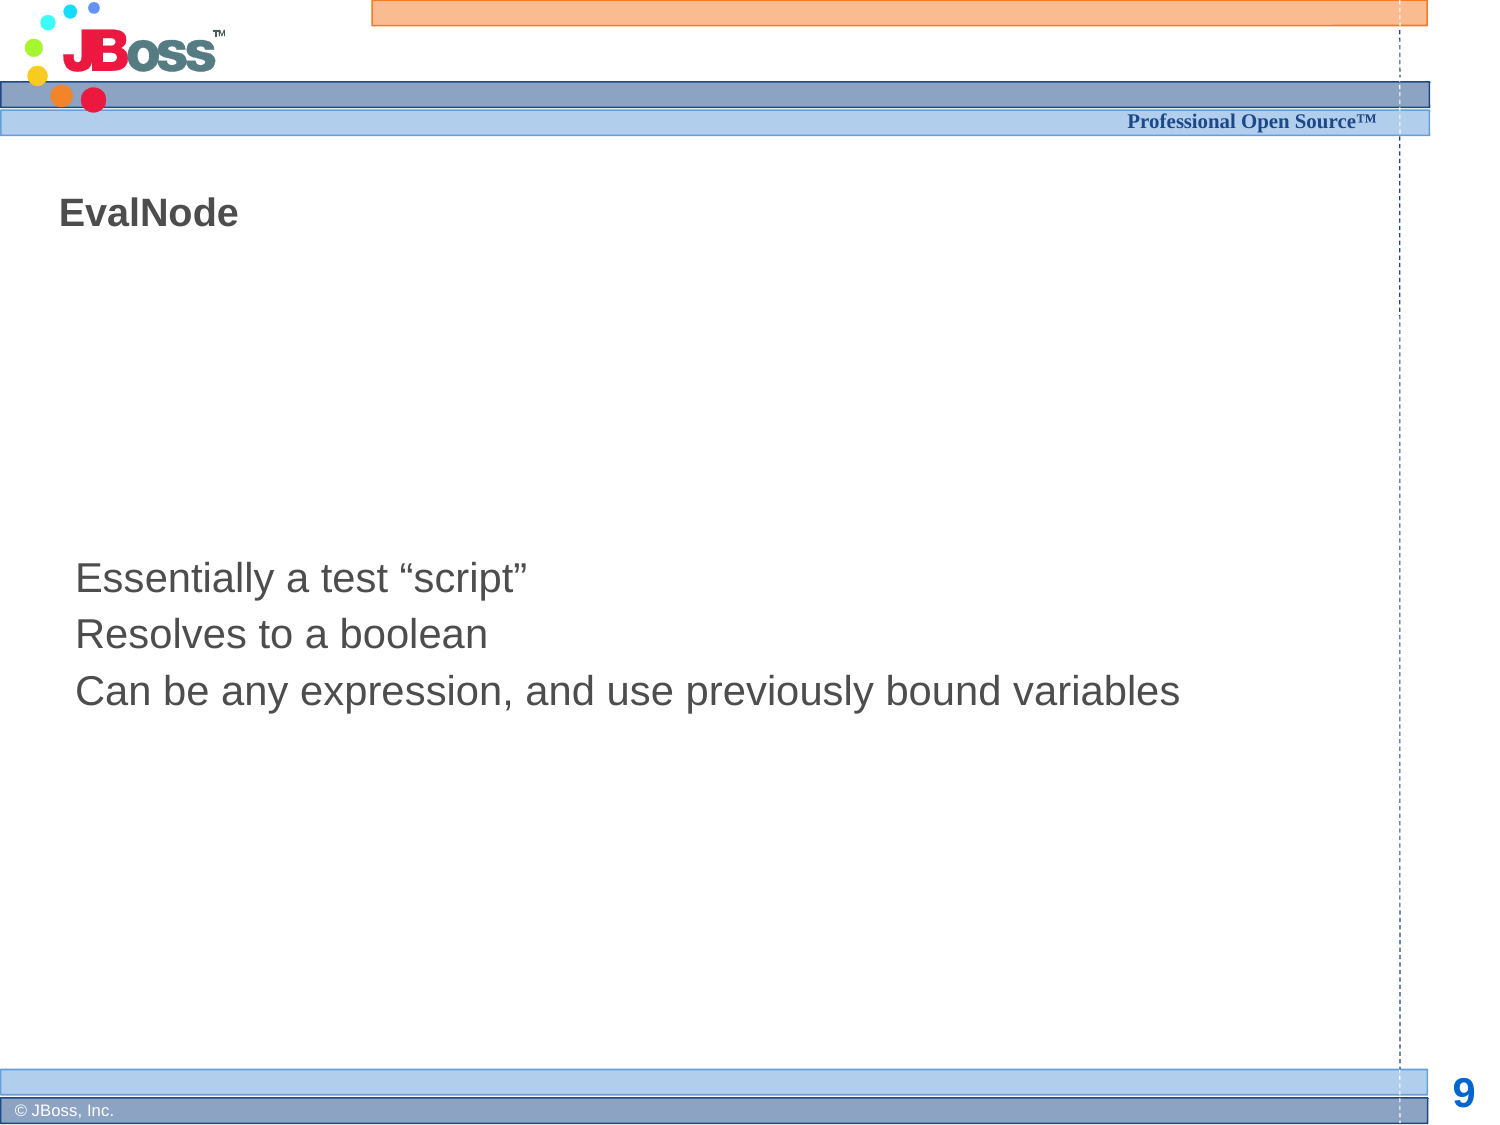

# EvalNode
Essentially a test “script”
Resolves to a boolean
Can be any expression, and use previously bound variables